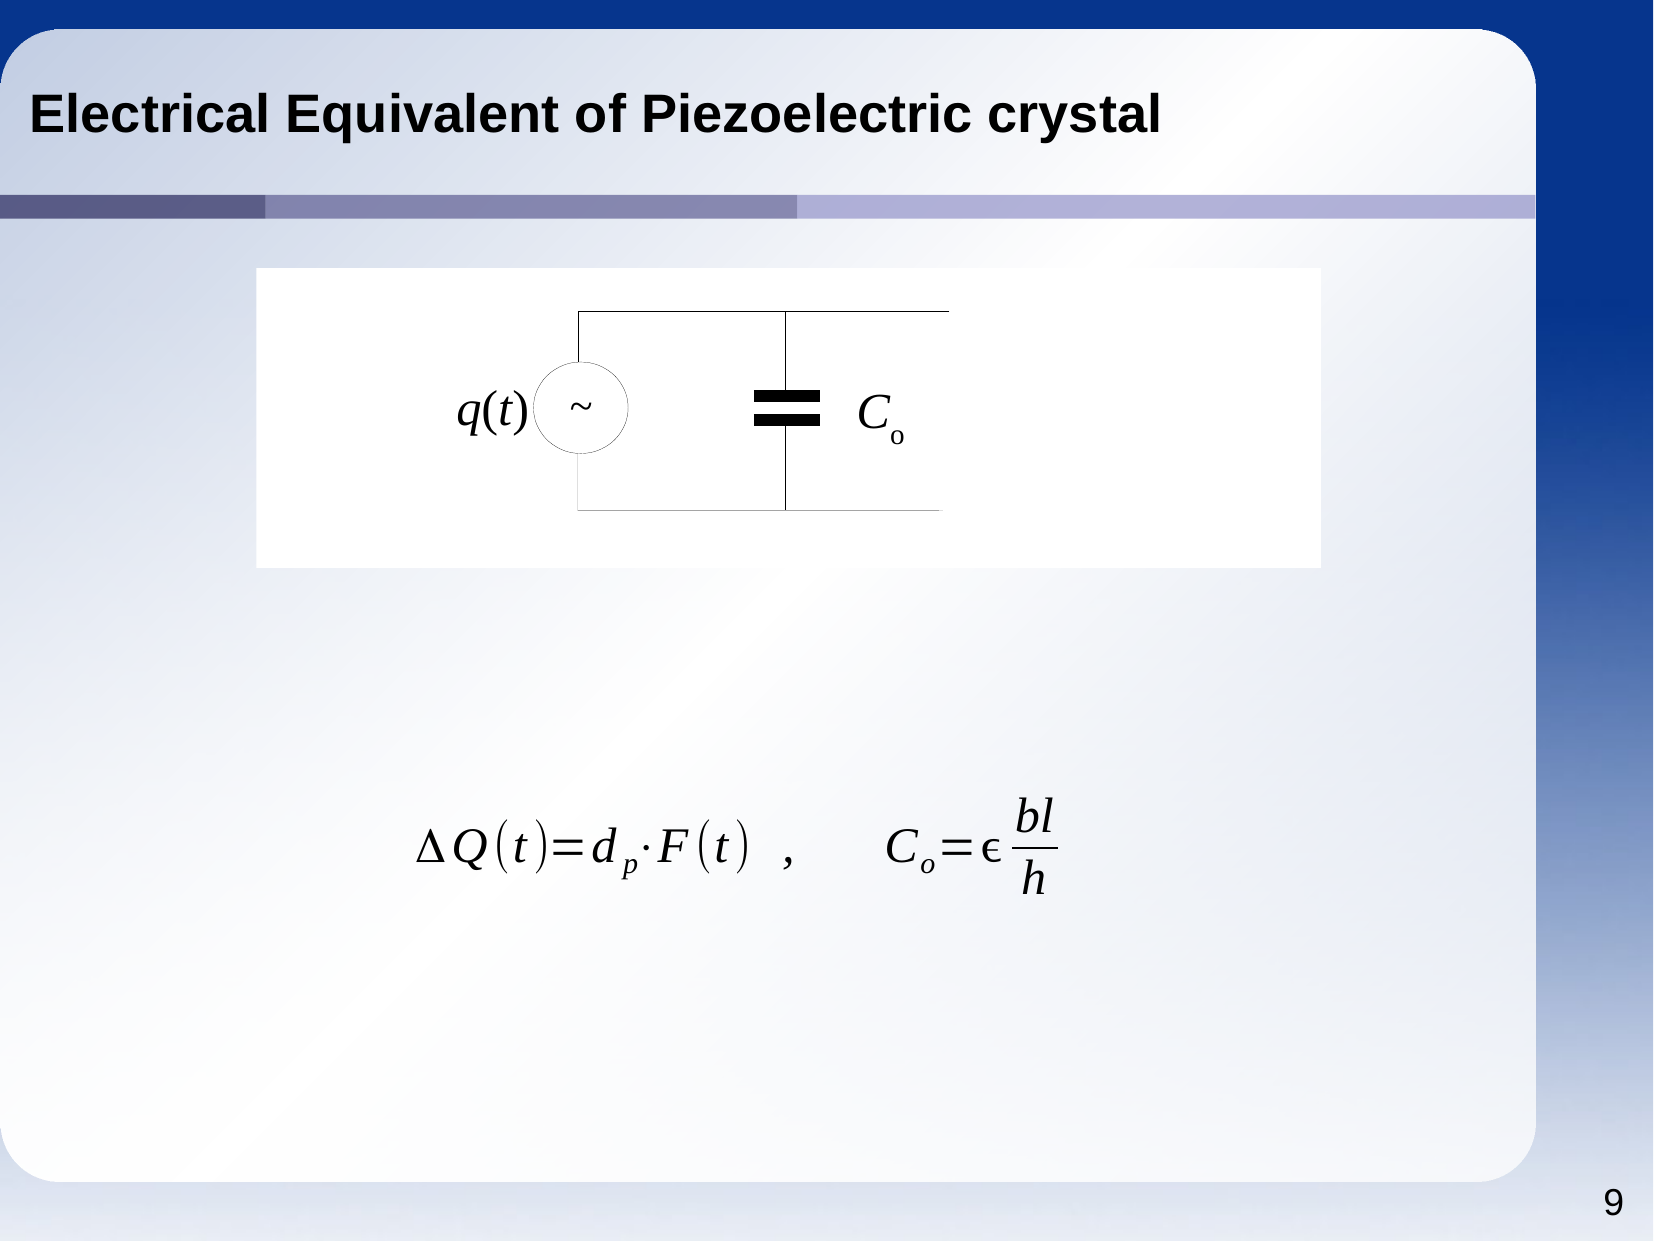

# Electrical Equivalent of Piezoelectric crystal
9